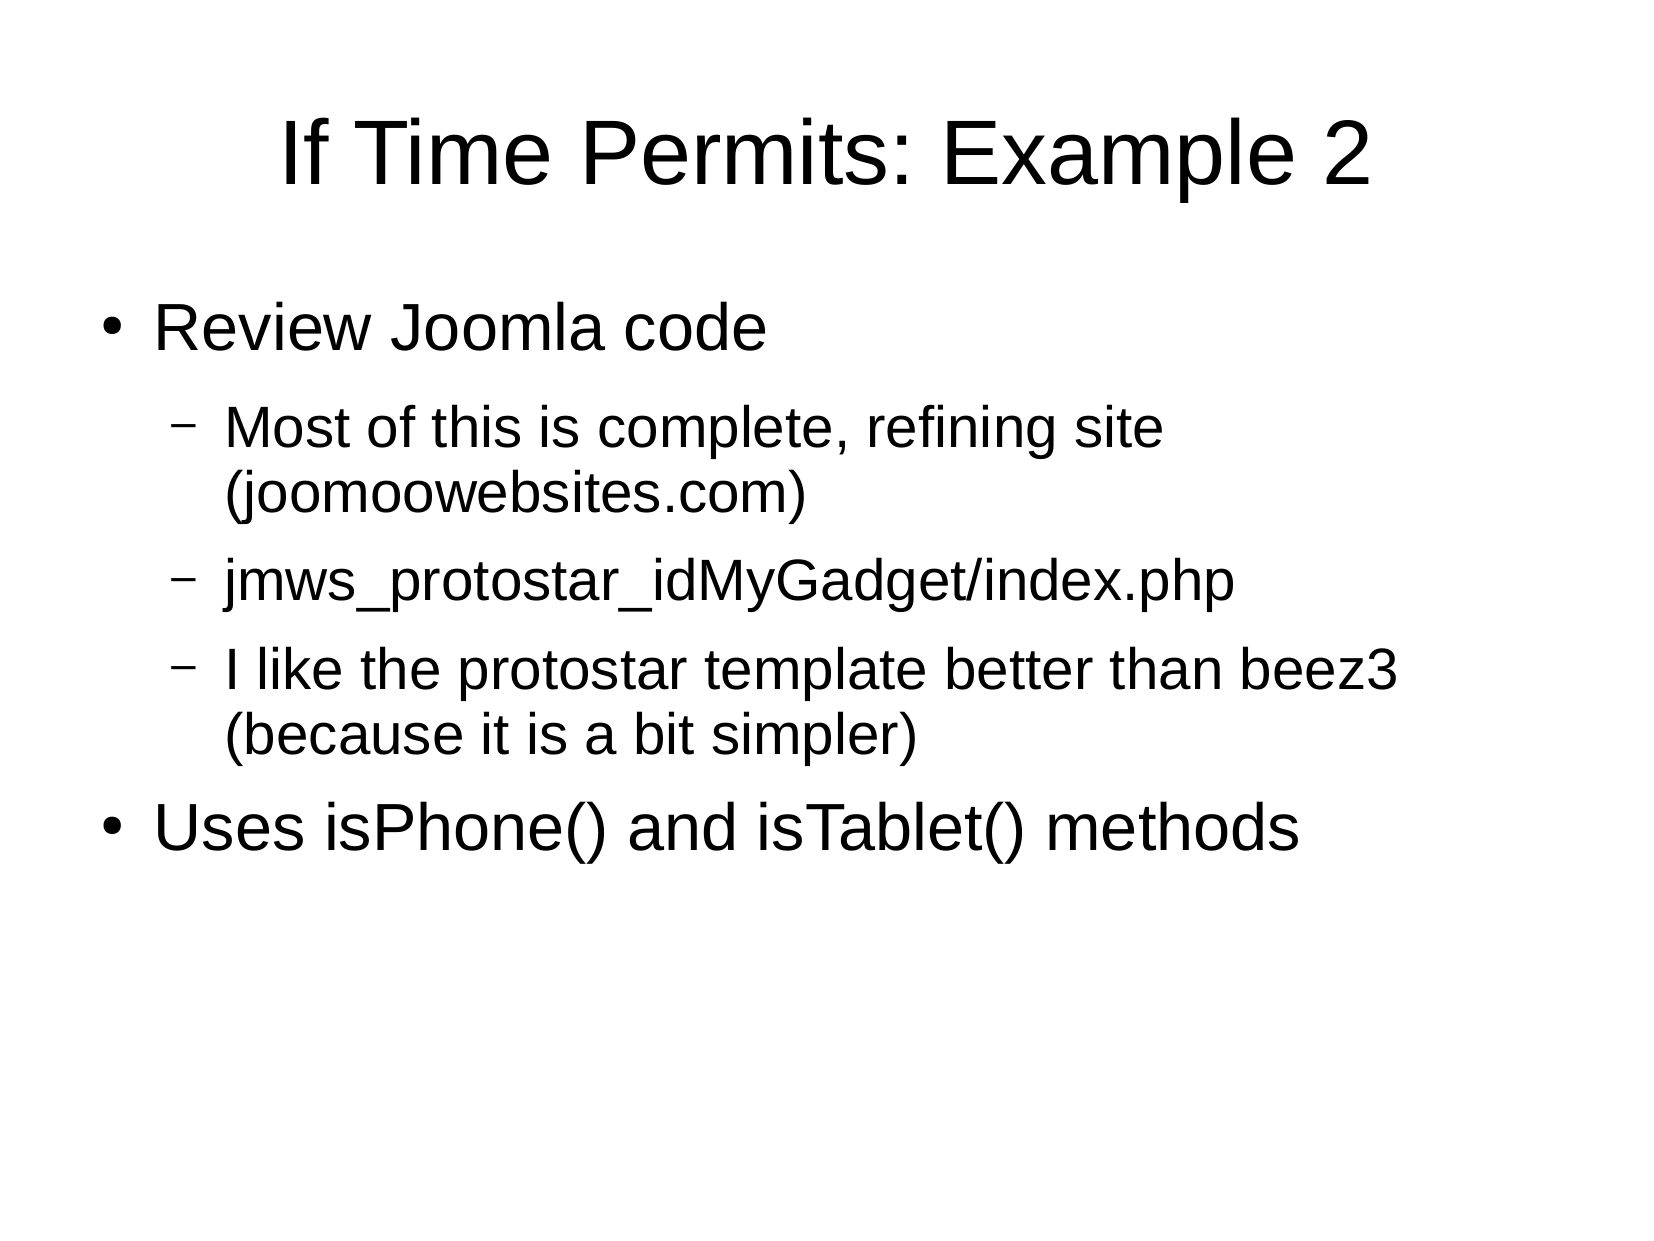

# If Time Permits: Example 2
Review Joomla code
Most of this is complete, refining site (joomoowebsites.com)
jmws_protostar_idMyGadget/index.php
I like the protostar template better than beez3 (because it is a bit simpler)
Uses isPhone() and isTablet() methods